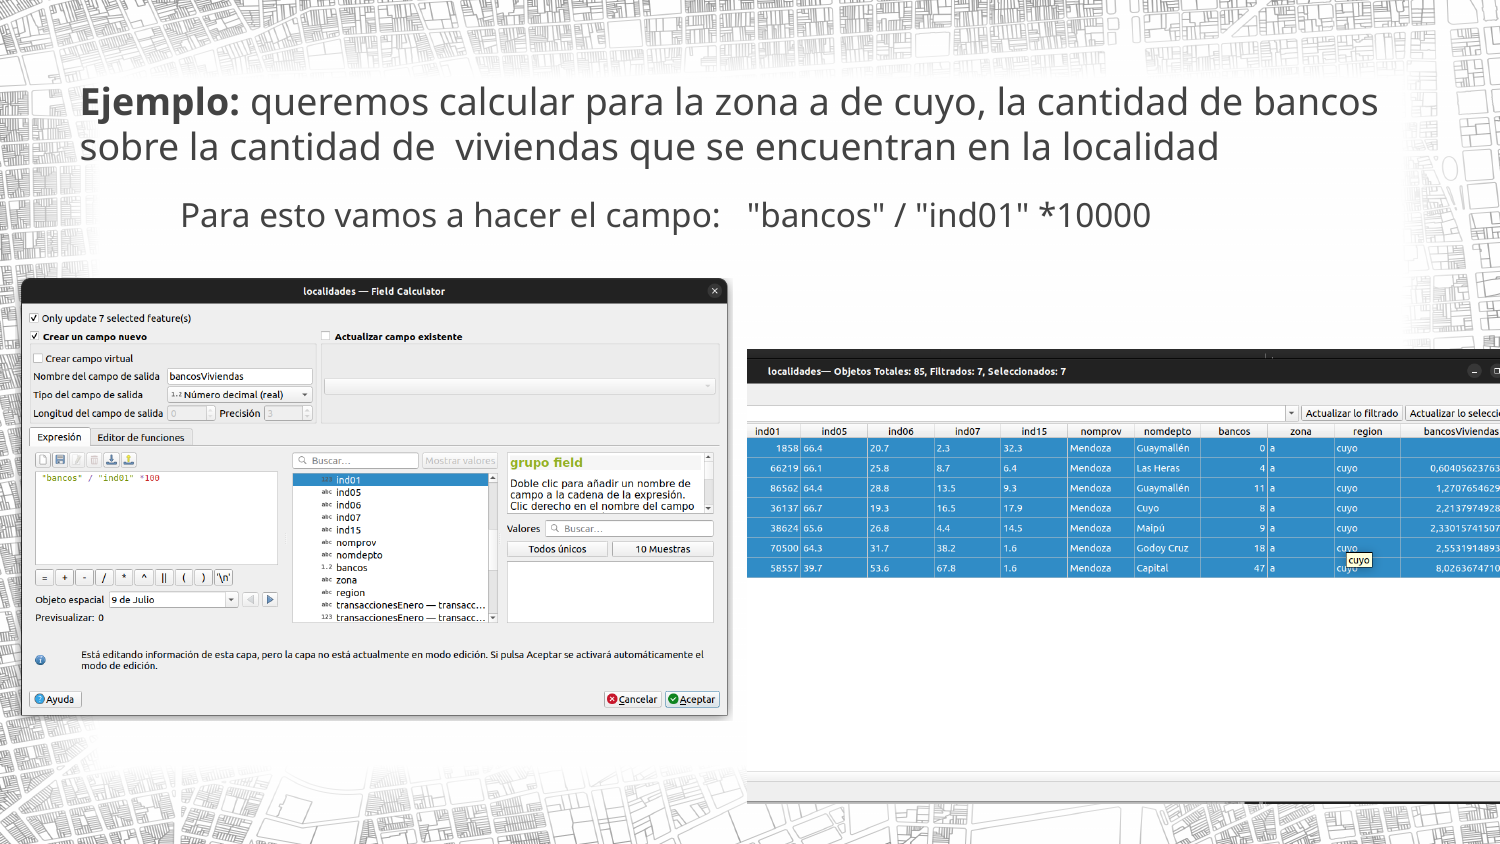

Ejemplo: queremos calcular para la zona a de cuyo, la cantidad de bancos sobre la cantidad de viviendas que se encuentran en la localidad
Para esto vamos a hacer el campo: "bancos" / "ind01" *10000